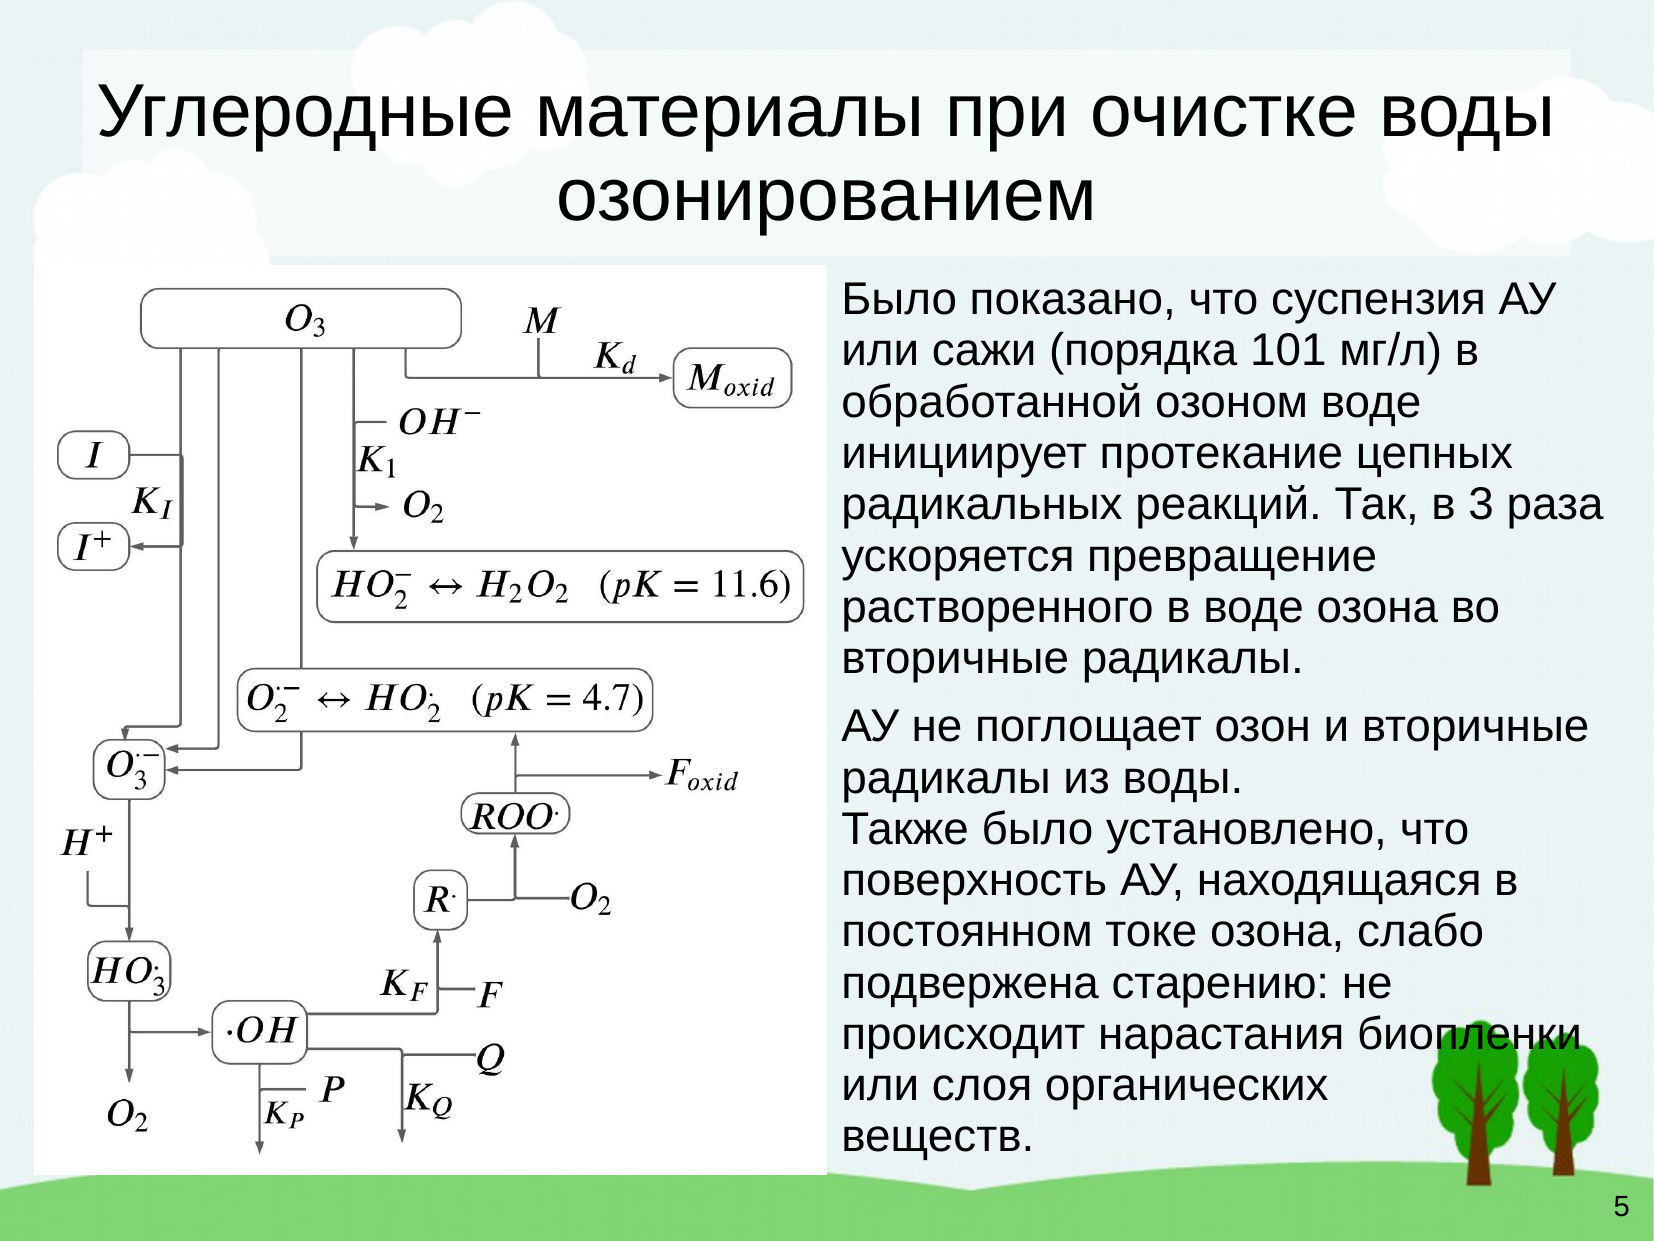

# Углеродные материалы при очистке воды озонированием
Было показано, что суспензия АУ или сажи (порядка 101 мг/л) в обработанной озоном воде инициирует протекание цепных радикальных реакций. Так, в 3 раза ускоряется превращение растворенного в воде озона во вторичные радикалы.
АУ не поглощает озон и вторичные
радикалы из воды.
Также было установлено, что поверхность АУ, находящаяся в постоянном токе озона, слабо
подвержена старению: не происходит нарастания биопленки или слоя органических
веществ.
5